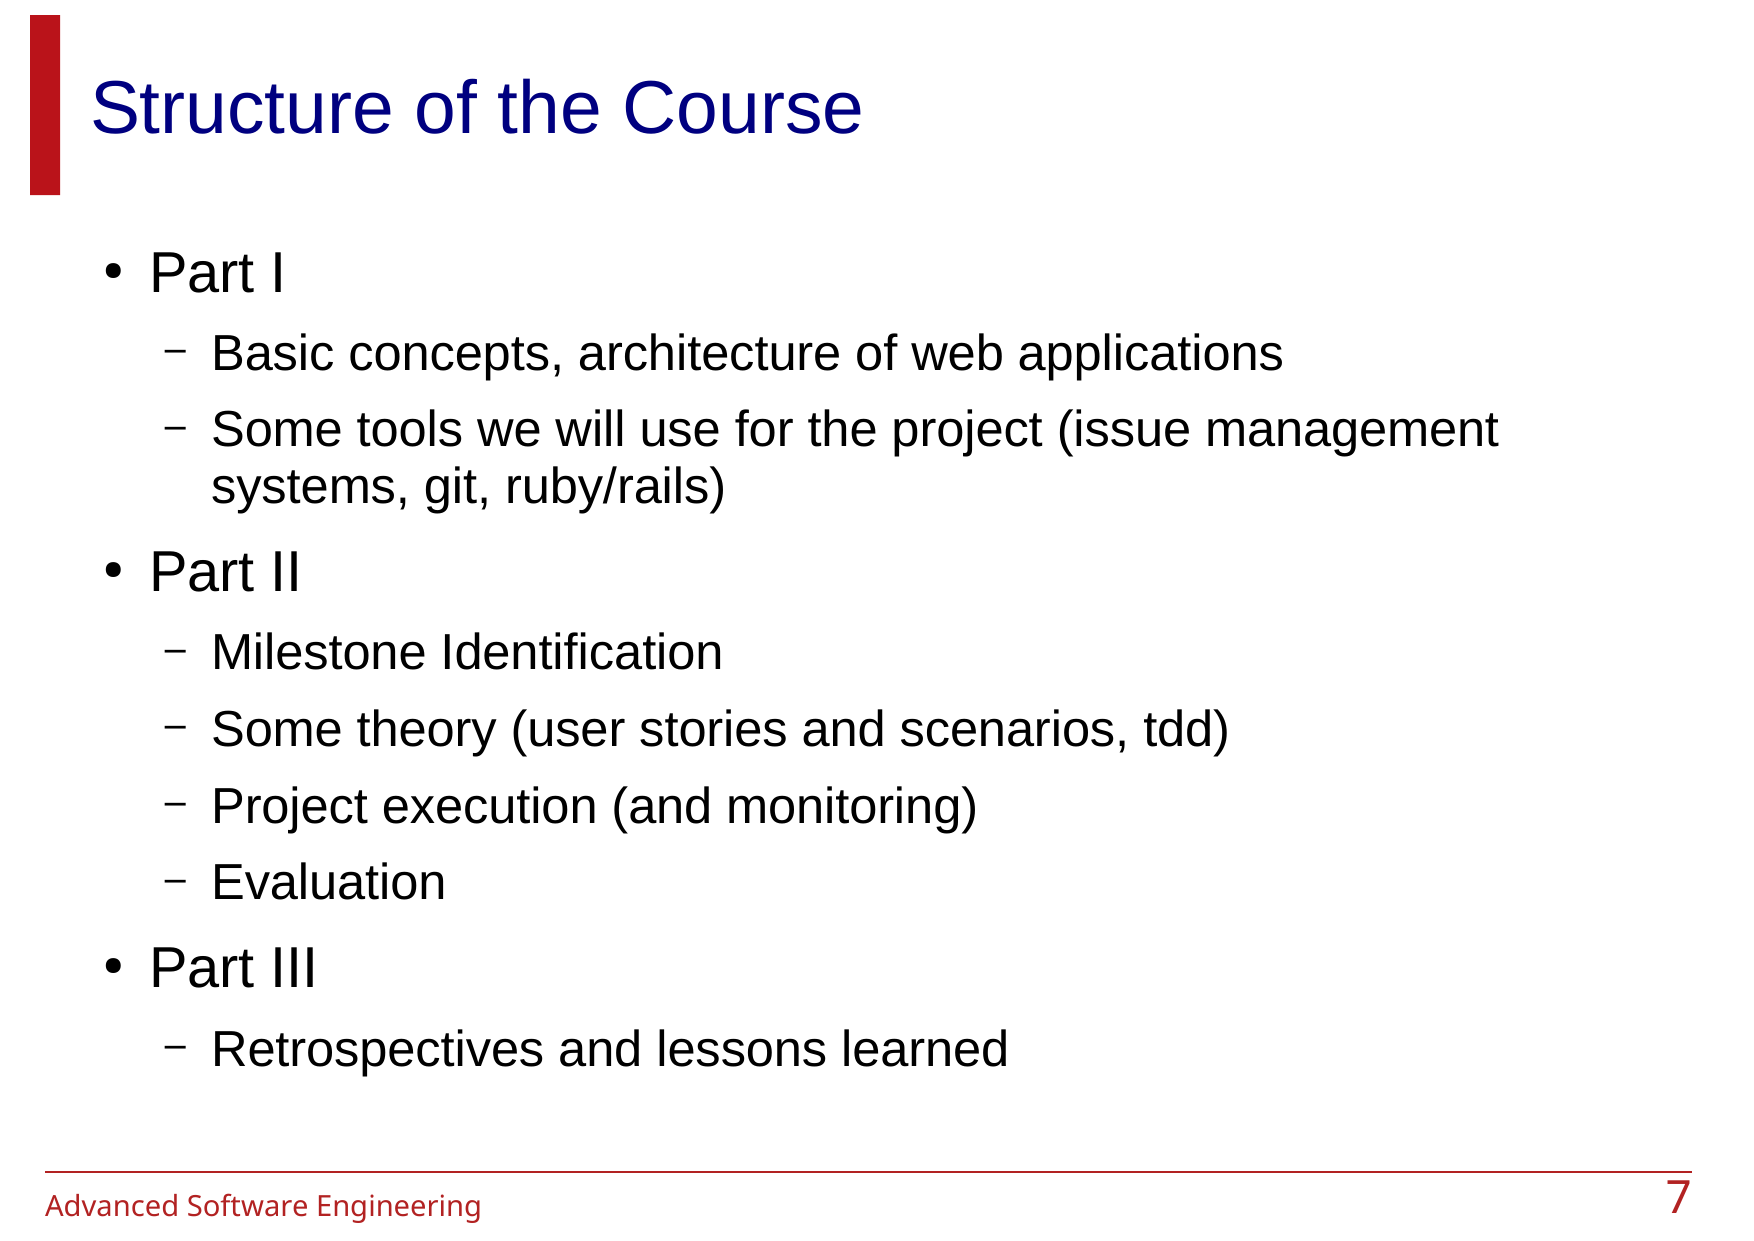

# Structure of the Course
Part I
Basic concepts, architecture of web applications
Some tools we will use for the project (issue management systems, git, ruby/rails)
Part II
Milestone Identification
Some theory (user stories and scenarios, tdd)
Project execution (and monitoring)
Evaluation
Part III
Retrospectives and lessons learned
7
Advanced Software Engineering